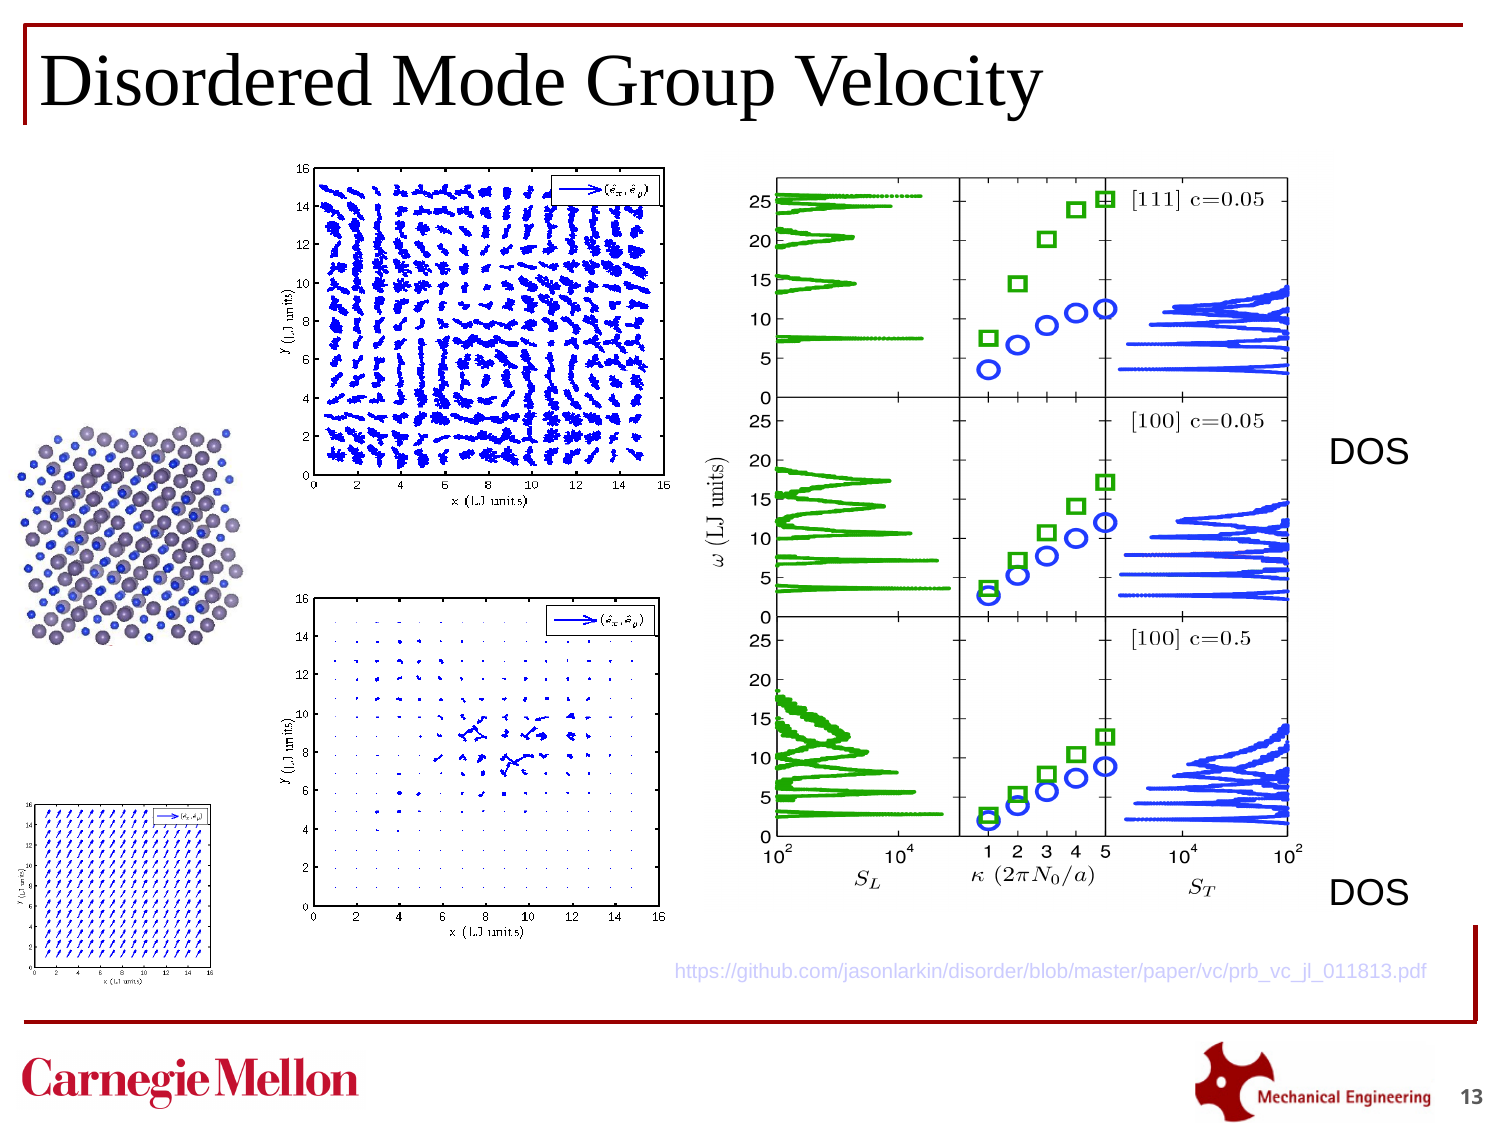

# Disordered Mode Group Velocity
DOS
DOS
https://github.com/jasonlarkin/disorder/blob/master/paper/vc/prb_vc_jl_011813.pdf